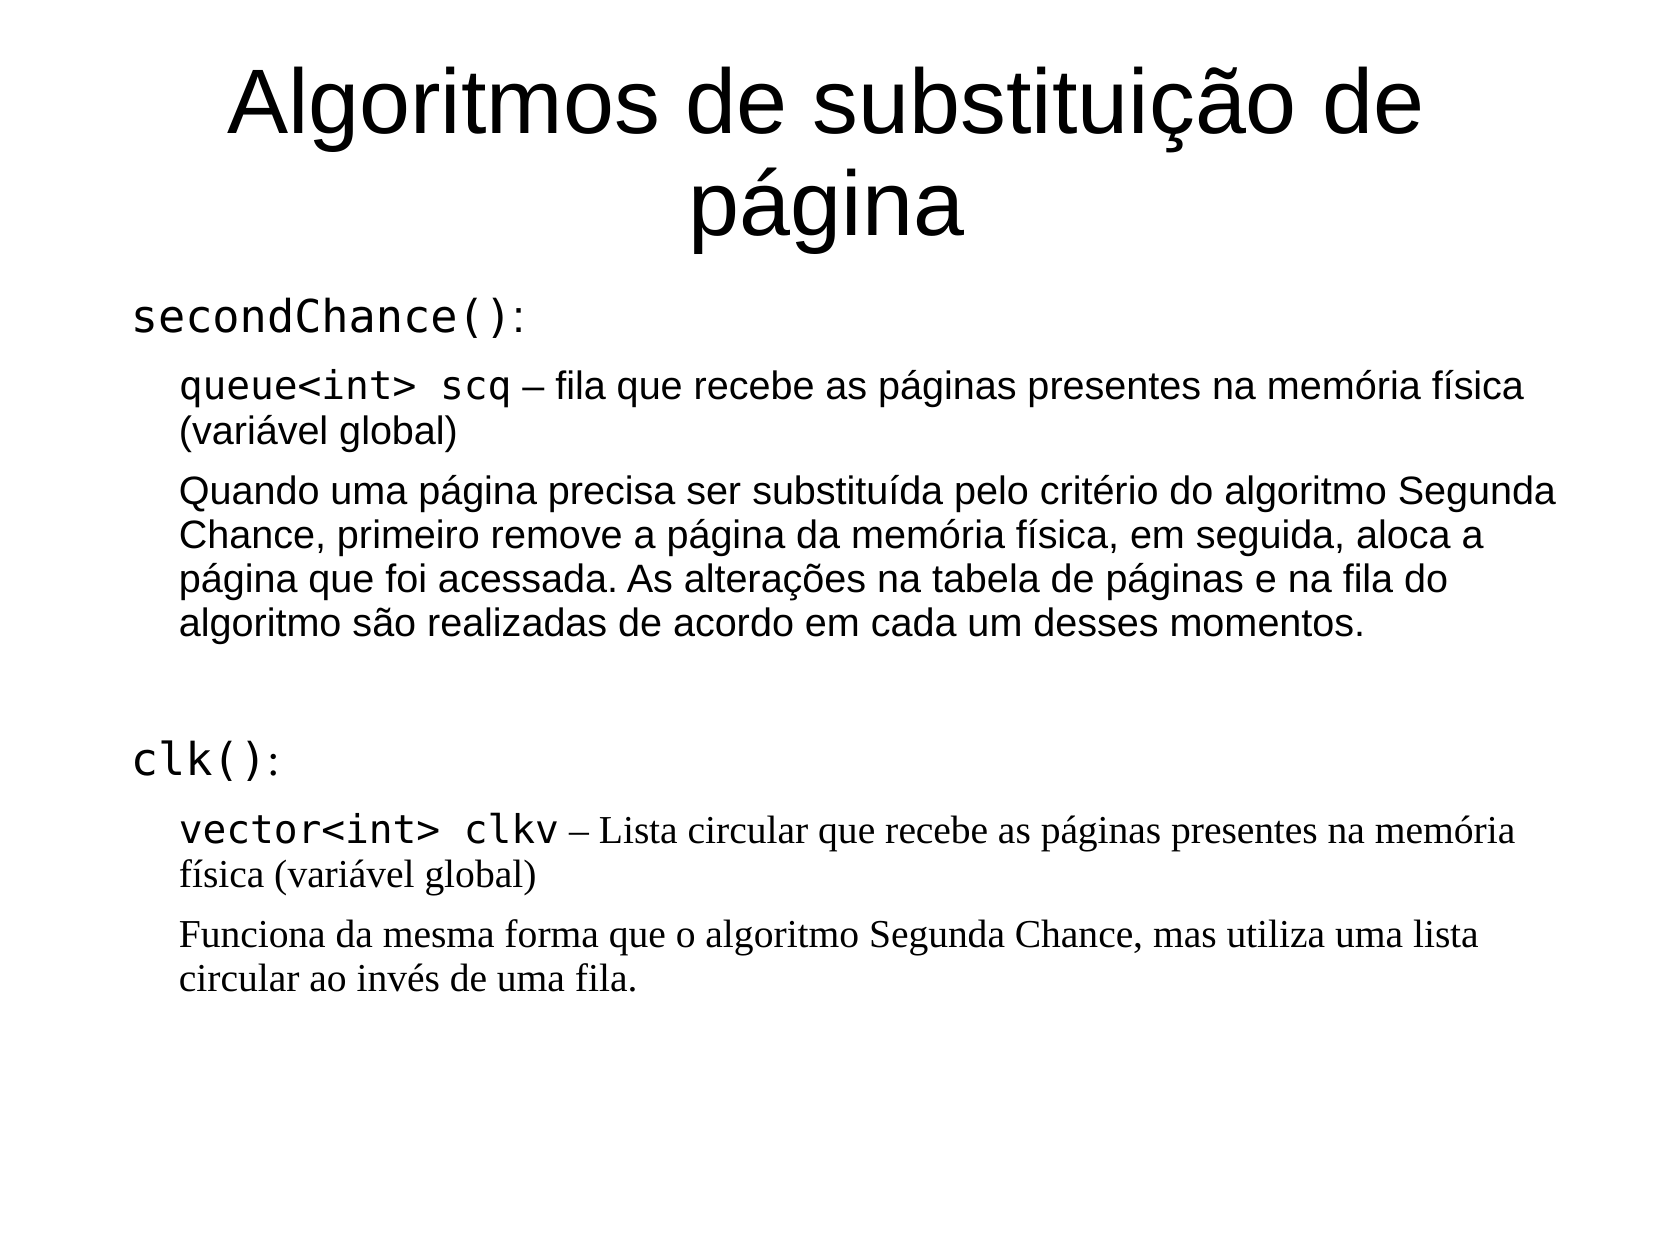

# Algoritmos de substituição de página
secondChance():
queue<int> scq – fila que recebe as páginas presentes na memória física (variável global)
Quando uma página precisa ser substituída pelo critério do algoritmo Segunda Chance, primeiro remove a página da memória física, em seguida, aloca a página que foi acessada. As alterações na tabela de páginas e na fila do algoritmo são realizadas de acordo em cada um desses momentos.
clk():
vector<int> clkv – Lista circular que recebe as páginas presentes na memória física (variável global)
Funciona da mesma forma que o algoritmo Segunda Chance, mas utiliza uma lista circular ao invés de uma fila.